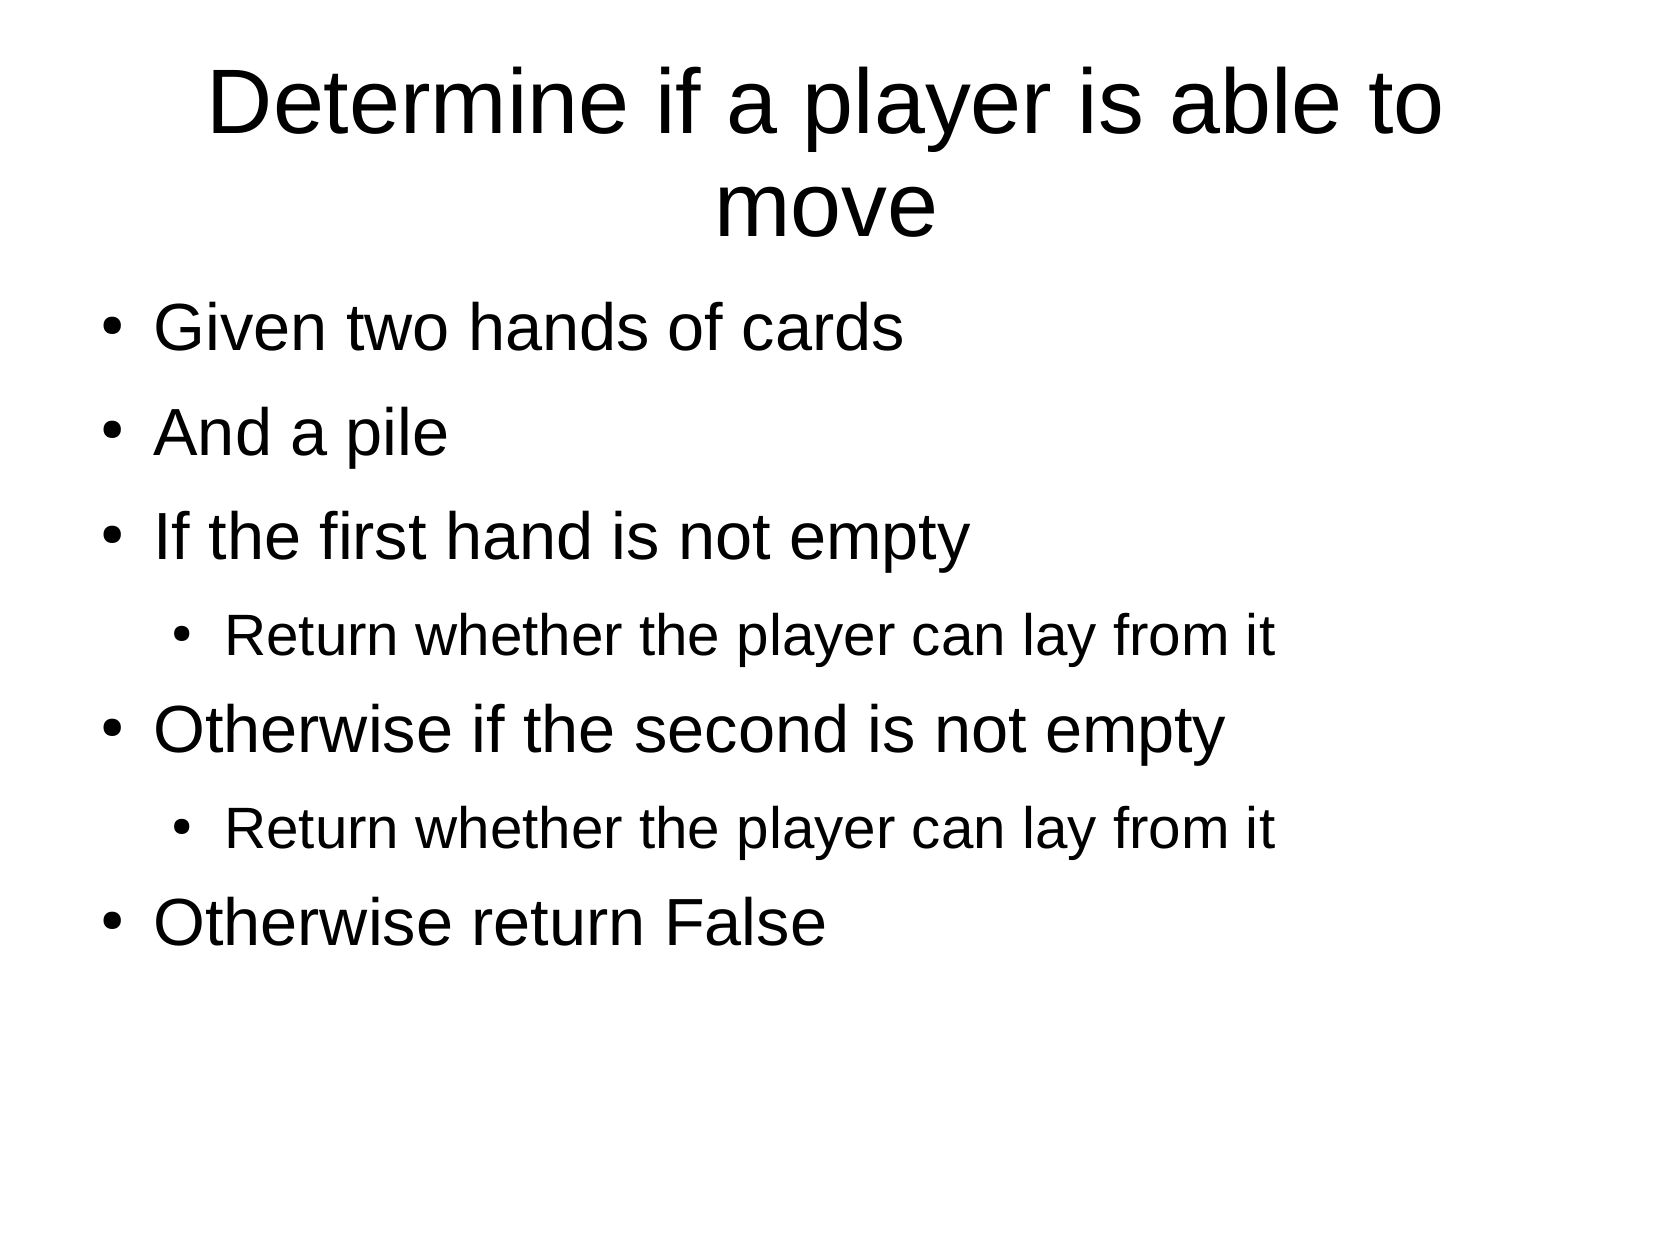

# Determine if a player is able to move
Given two hands of cards
And a pile
If the first hand is not empty
Return whether the player can lay from it
Otherwise if the second is not empty
Return whether the player can lay from it
Otherwise return False